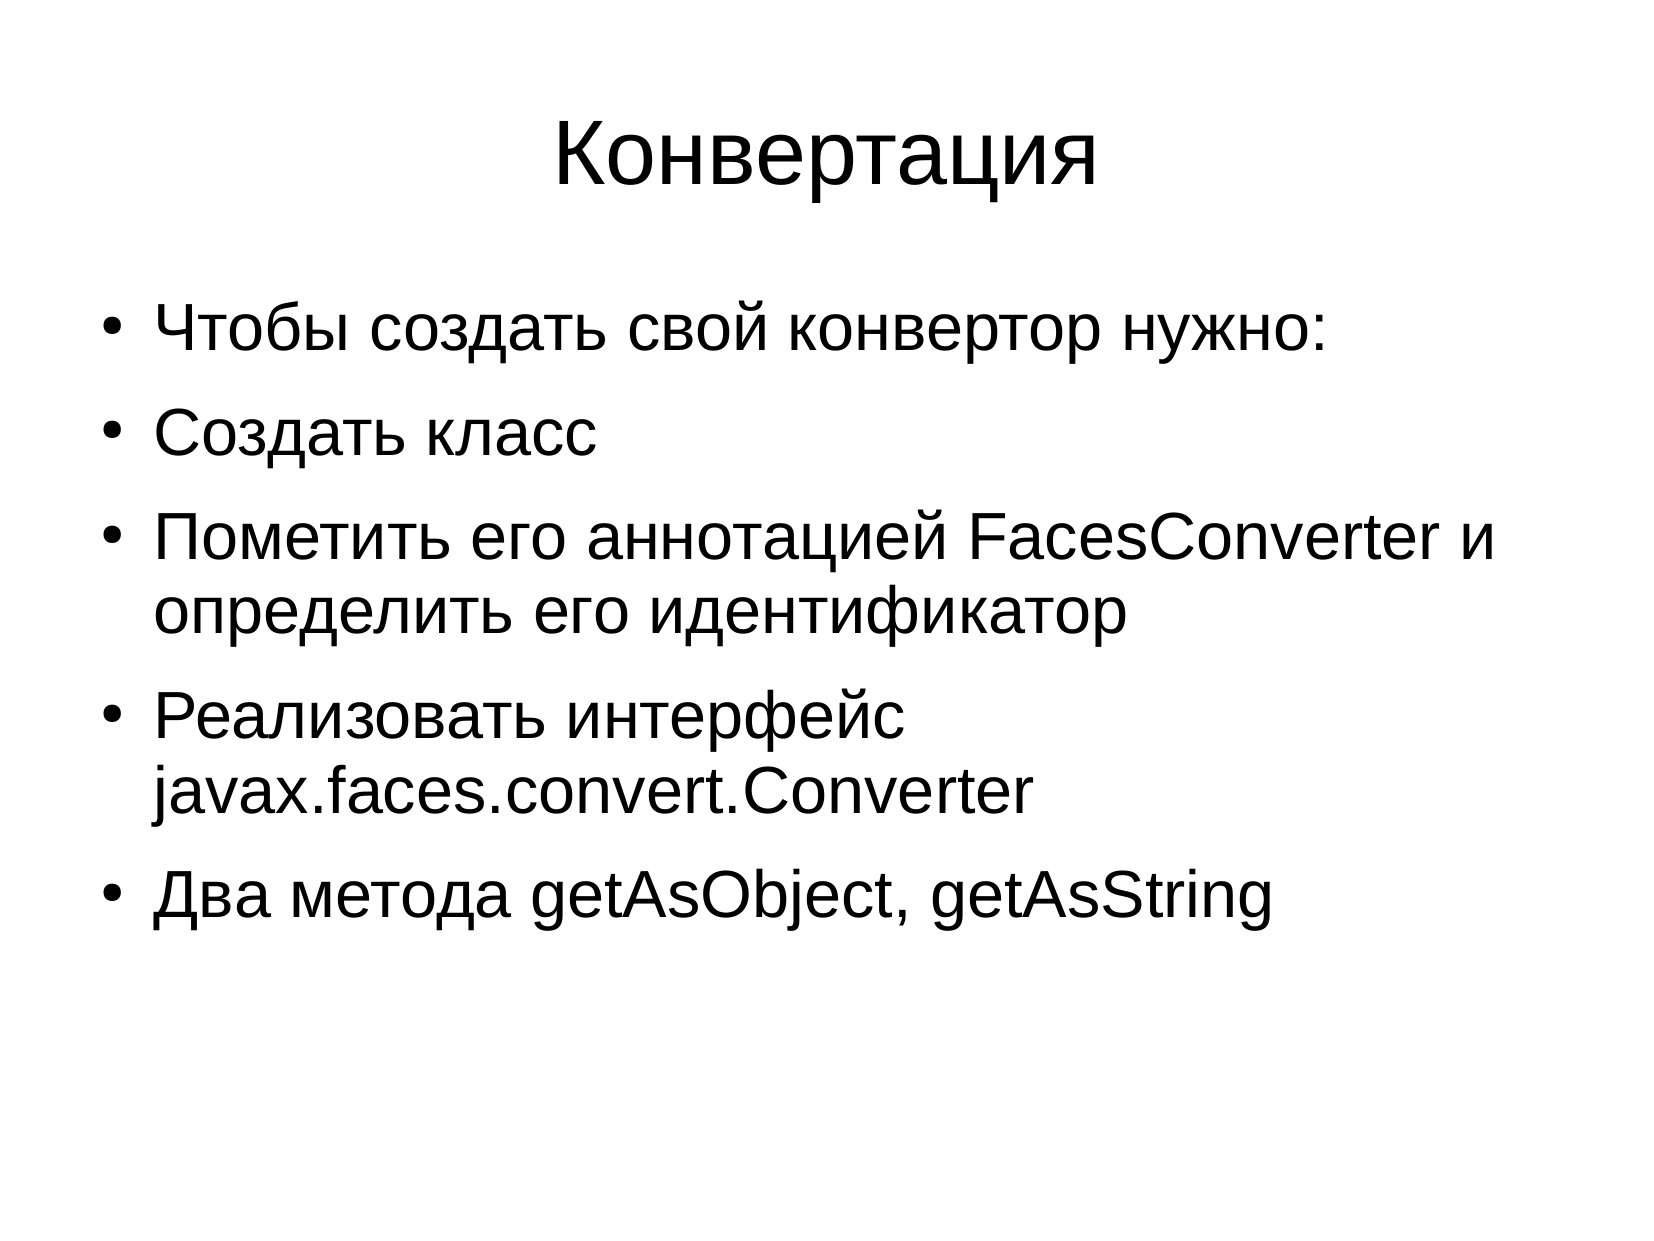

# Конвертация
Чтобы создать свой конвертор нужно:
Создать класс
Пометить его аннотацией FacesConverter и определить его идентификатор
Реализовать интерфейс javax.faces.convert.Converter
Двa метода getAsObject, getAsString